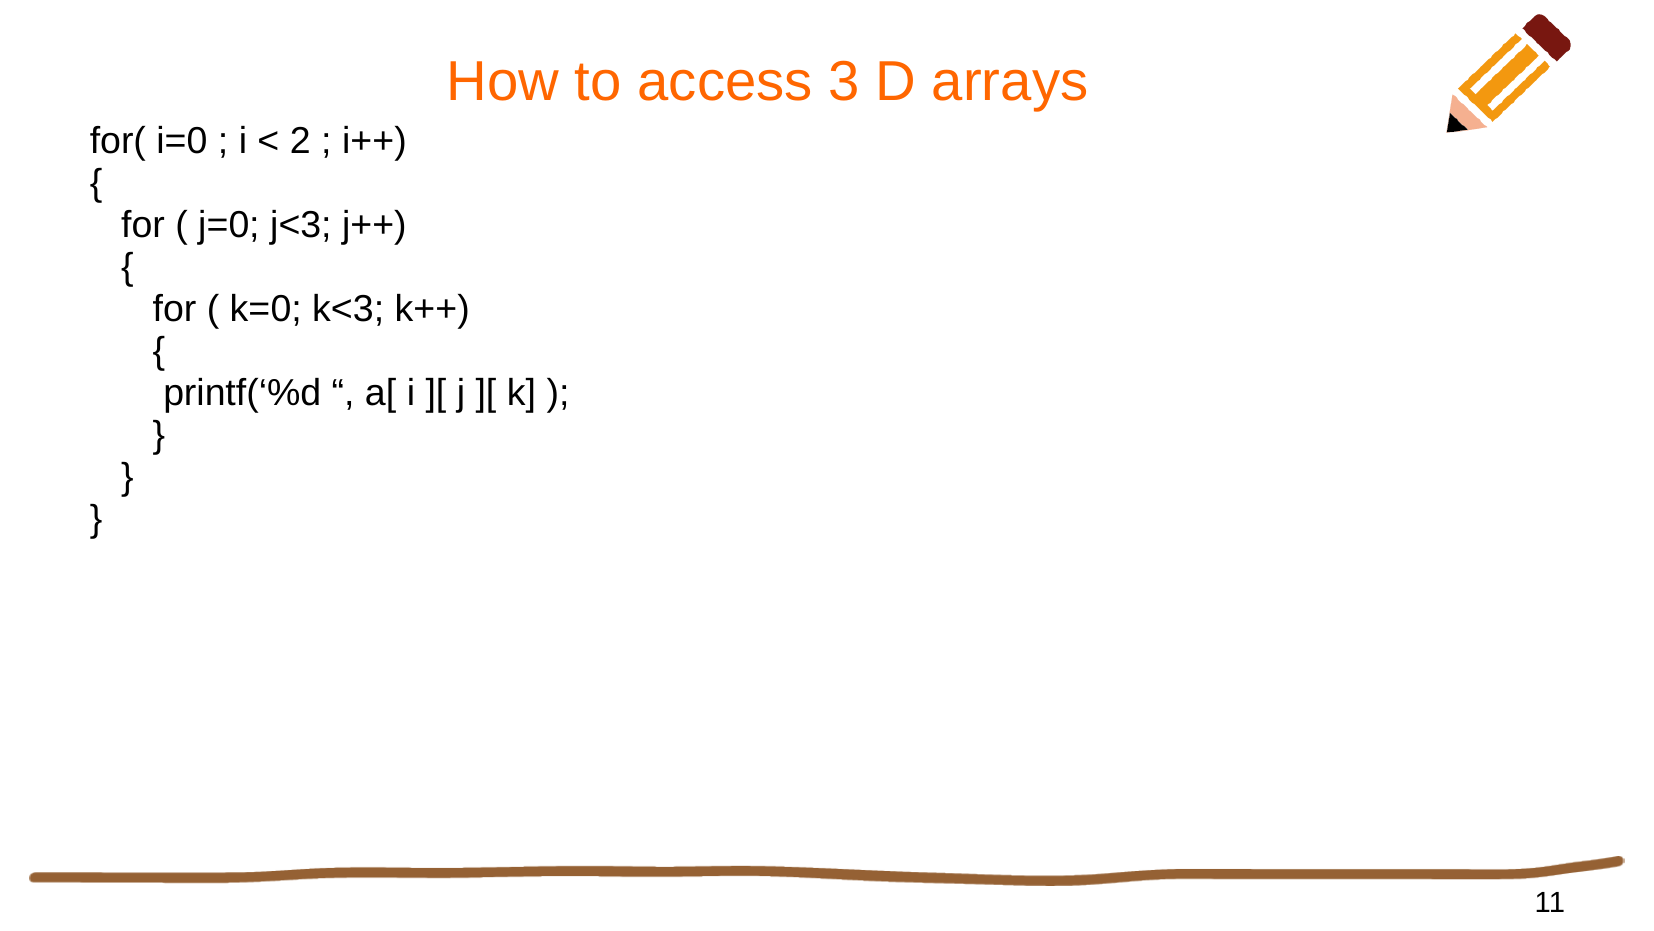

# How to access 3 D arrays
for( i=0 ; i < 2 ; i++)
{
 for ( j=0; j<3; j++)
 {
 for ( k=0; k<3; k++)
 {
 printf(‘%d “, a[ i ][ j ][ k] );
 }
 }
}
11